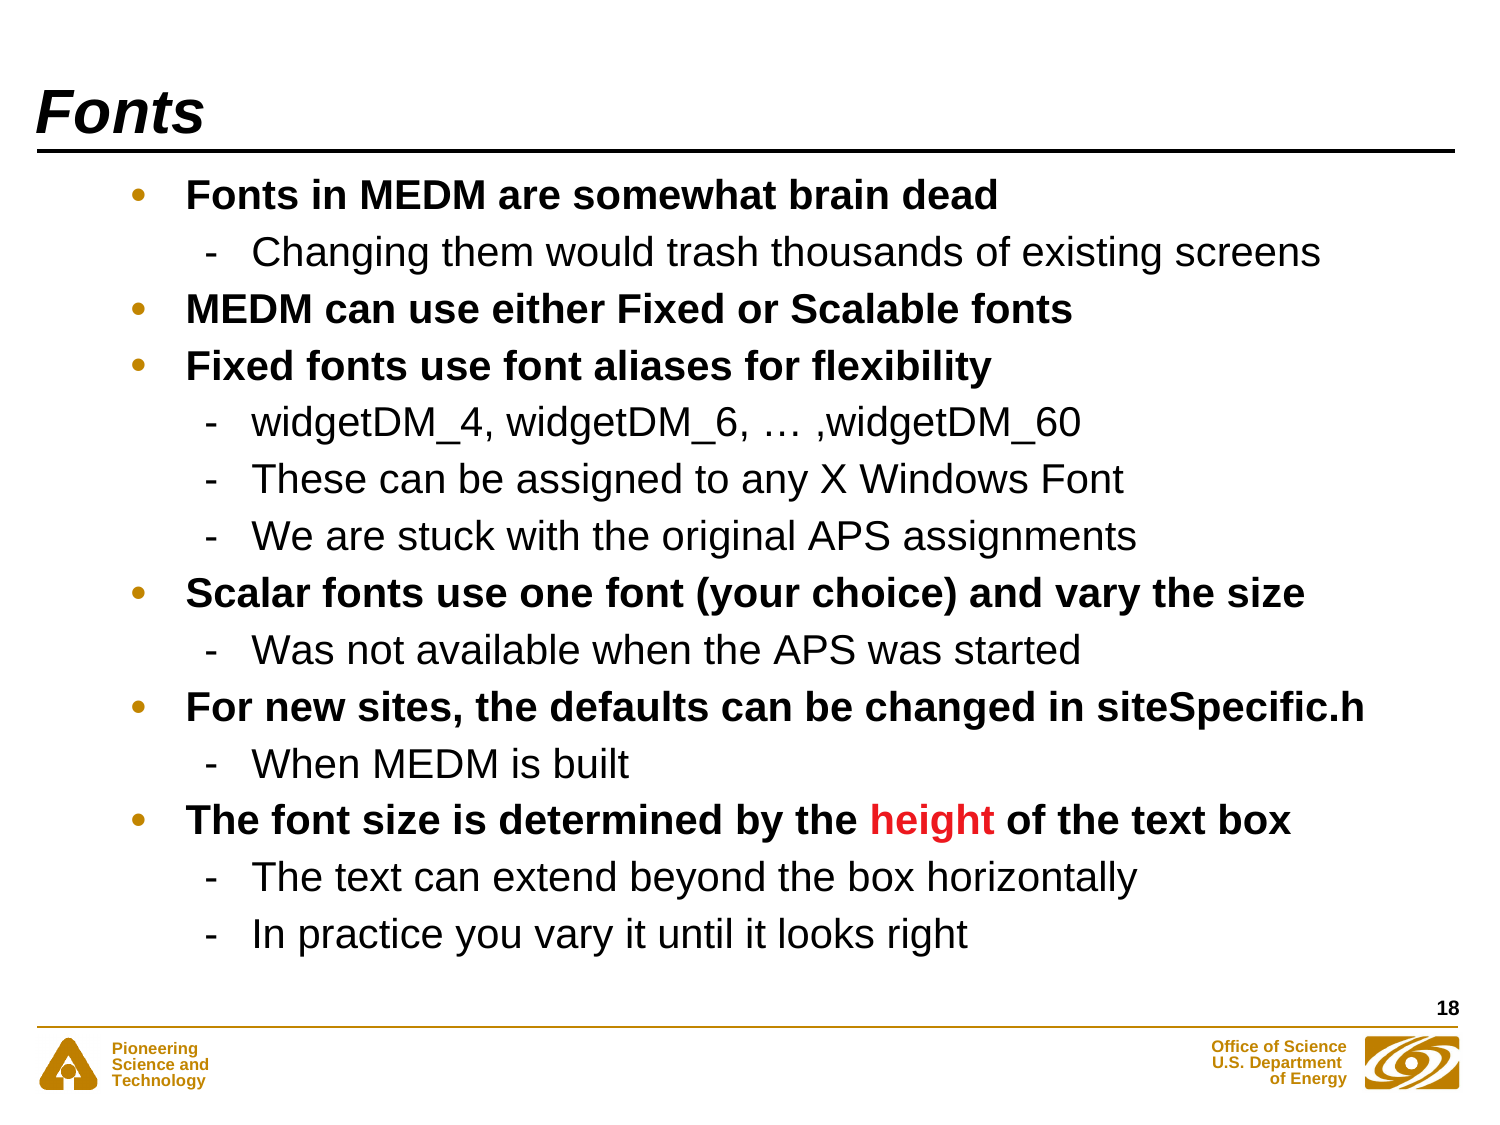

# Fonts
Fonts in MEDM are somewhat brain dead
Changing them would trash thousands of existing screens
MEDM can use either Fixed or Scalable fonts
Fixed fonts use font aliases for flexibility
widgetDM_4, widgetDM_6, … ,widgetDM_60
These can be assigned to any X Windows Font
We are stuck with the original APS assignments
Scalar fonts use one font (your choice) and vary the size
Was not available when the APS was started
For new sites, the defaults can be changed in siteSpecific.h
When MEDM is built
The font size is determined by the height of the text box
The text can extend beyond the box horizontally
In practice you vary it until it looks right
18